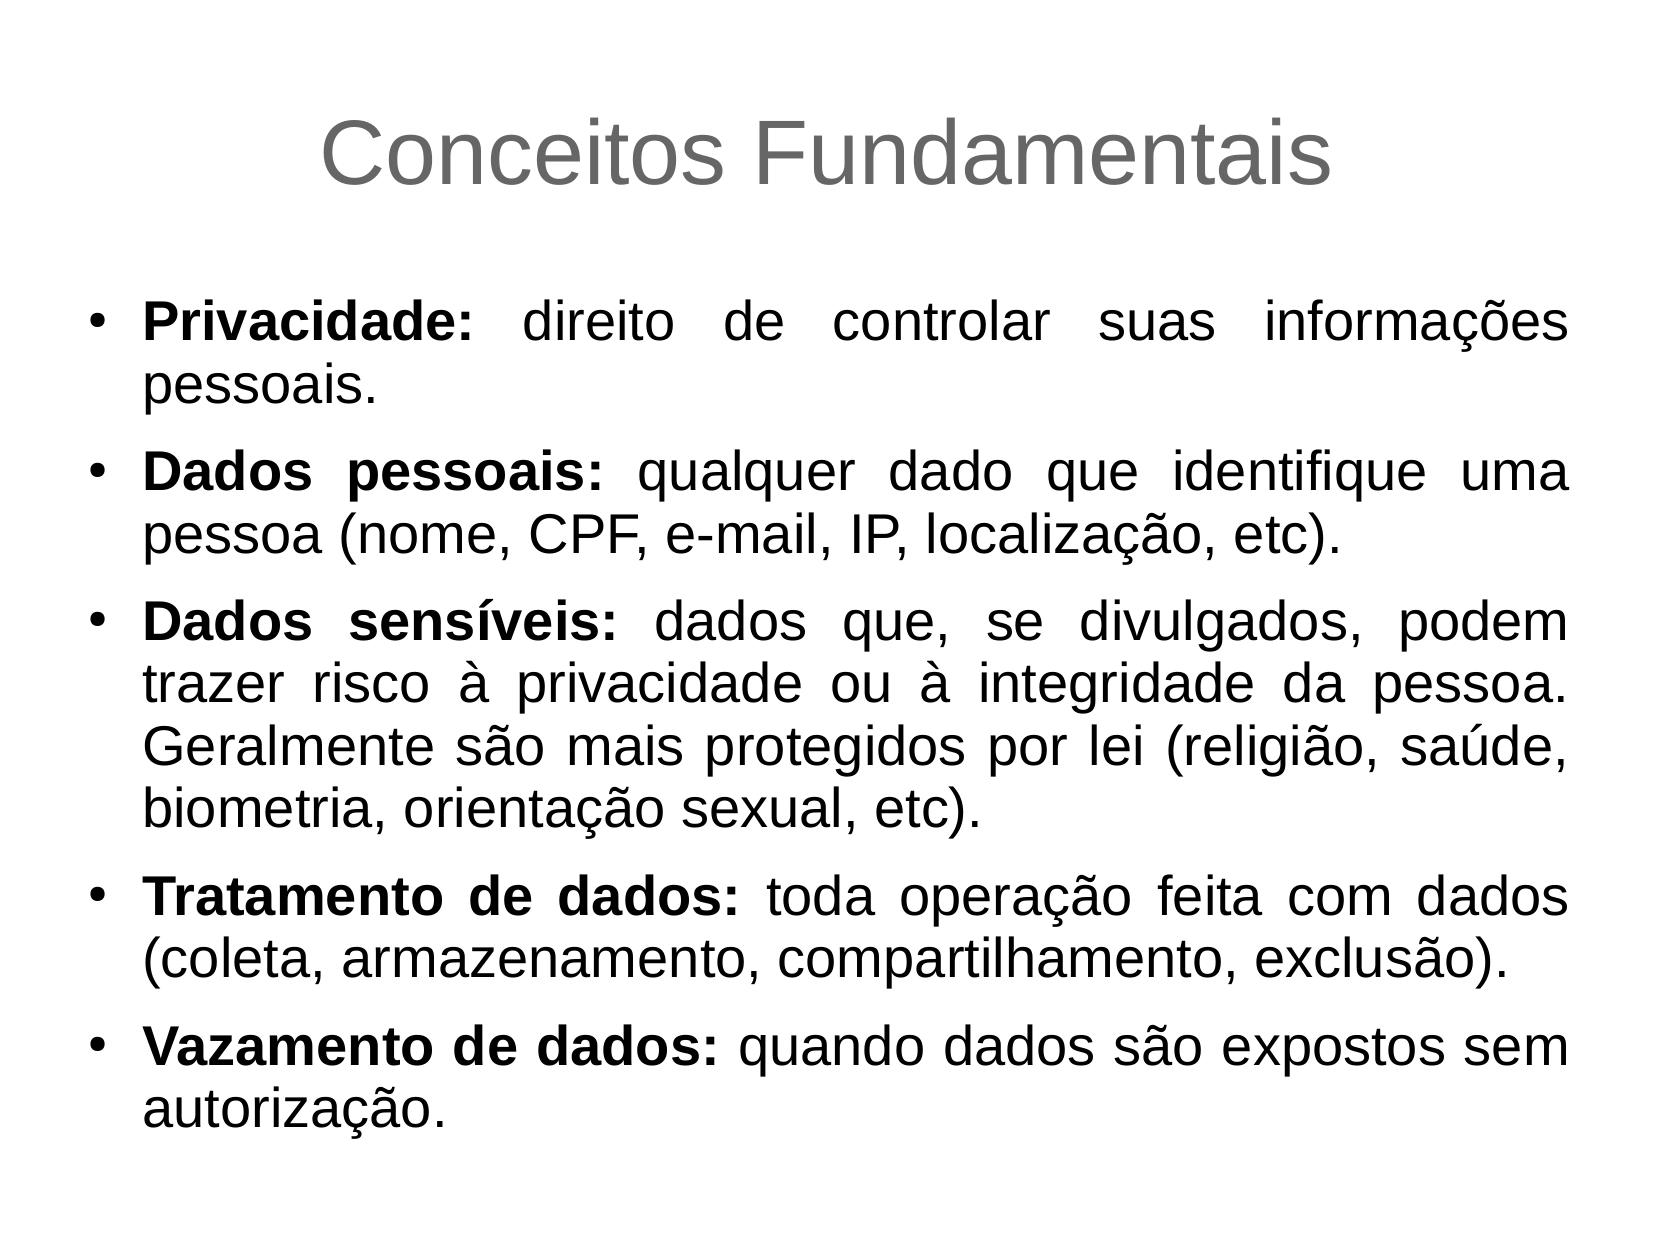

# Conceitos Fundamentais
Privacidade: direito de controlar suas informações pessoais.
Dados pessoais: qualquer dado que identifique uma pessoa (nome, CPF, e-mail, IP, localização, etc).
Dados sensíveis: dados que, se divulgados, podem trazer risco à privacidade ou à integridade da pessoa. Geralmente são mais protegidos por lei (religião, saúde, biometria, orientação sexual, etc).
Tratamento de dados: toda operação feita com dados (coleta, armazenamento, compartilhamento, exclusão).
Vazamento de dados: quando dados são expostos sem autorização.